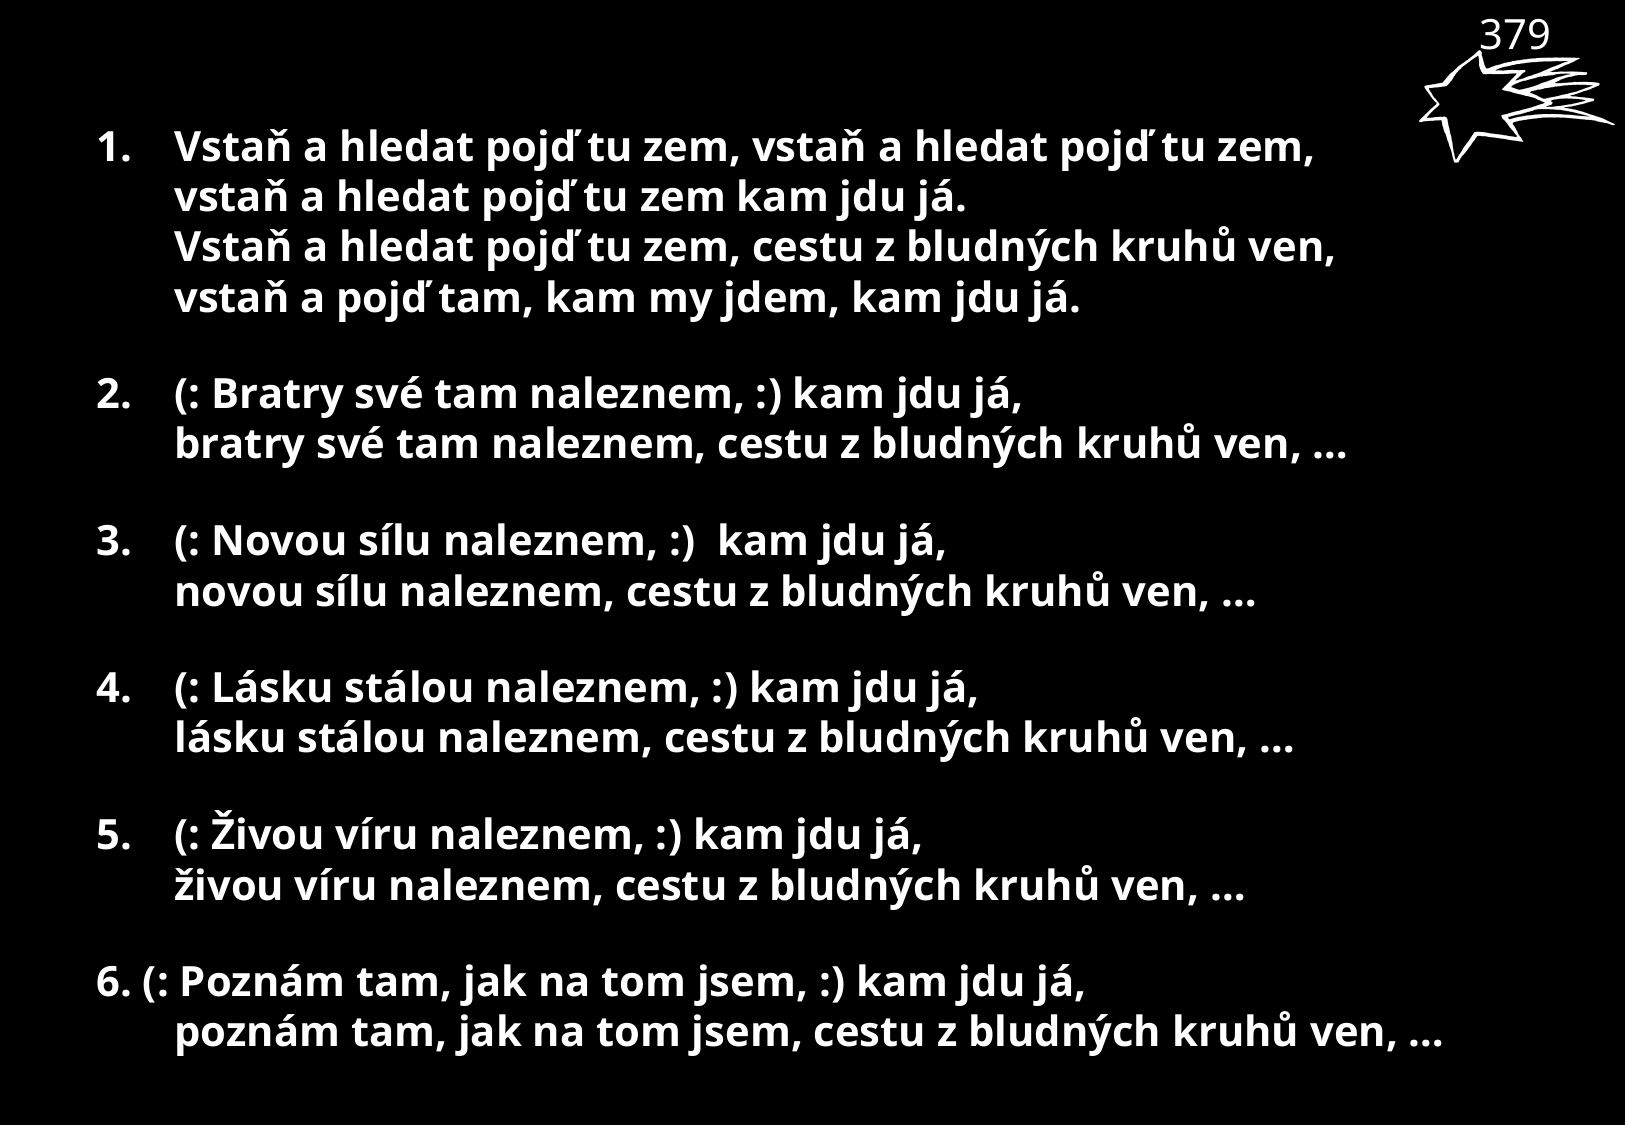

379
# 1. 	Vstaň a hledat pojď tu zem, vstaň a hledat pojď tu zem, vstaň a hledat pojď tu zem kam jdu já. Vstaň a hledat pojď tu zem, cestu z bludných kruhů ven, vstaň a pojď tam, kam my jdem, kam jdu já.
(: Bratry své tam naleznem, :) kam jdu já,
bratry své tam naleznem, cestu z bludných kruhů ven, …
(: Novou sílu naleznem, :) kam jdu já,
novou sílu naleznem, cestu z bludných kruhů ven, …
(: Lásku stálou naleznem, :) kam jdu já,
lásku stálou naleznem, cestu z bludných kruhů ven, …
(: Živou víru naleznem, :) kam jdu já,
živou víru naleznem, cestu z bludných kruhů ven, …
6. (: Poznám tam, jak na tom jsem, :) kam jdu já,
poznám tam, jak na tom jsem, cestu z bludných kruhů ven, …